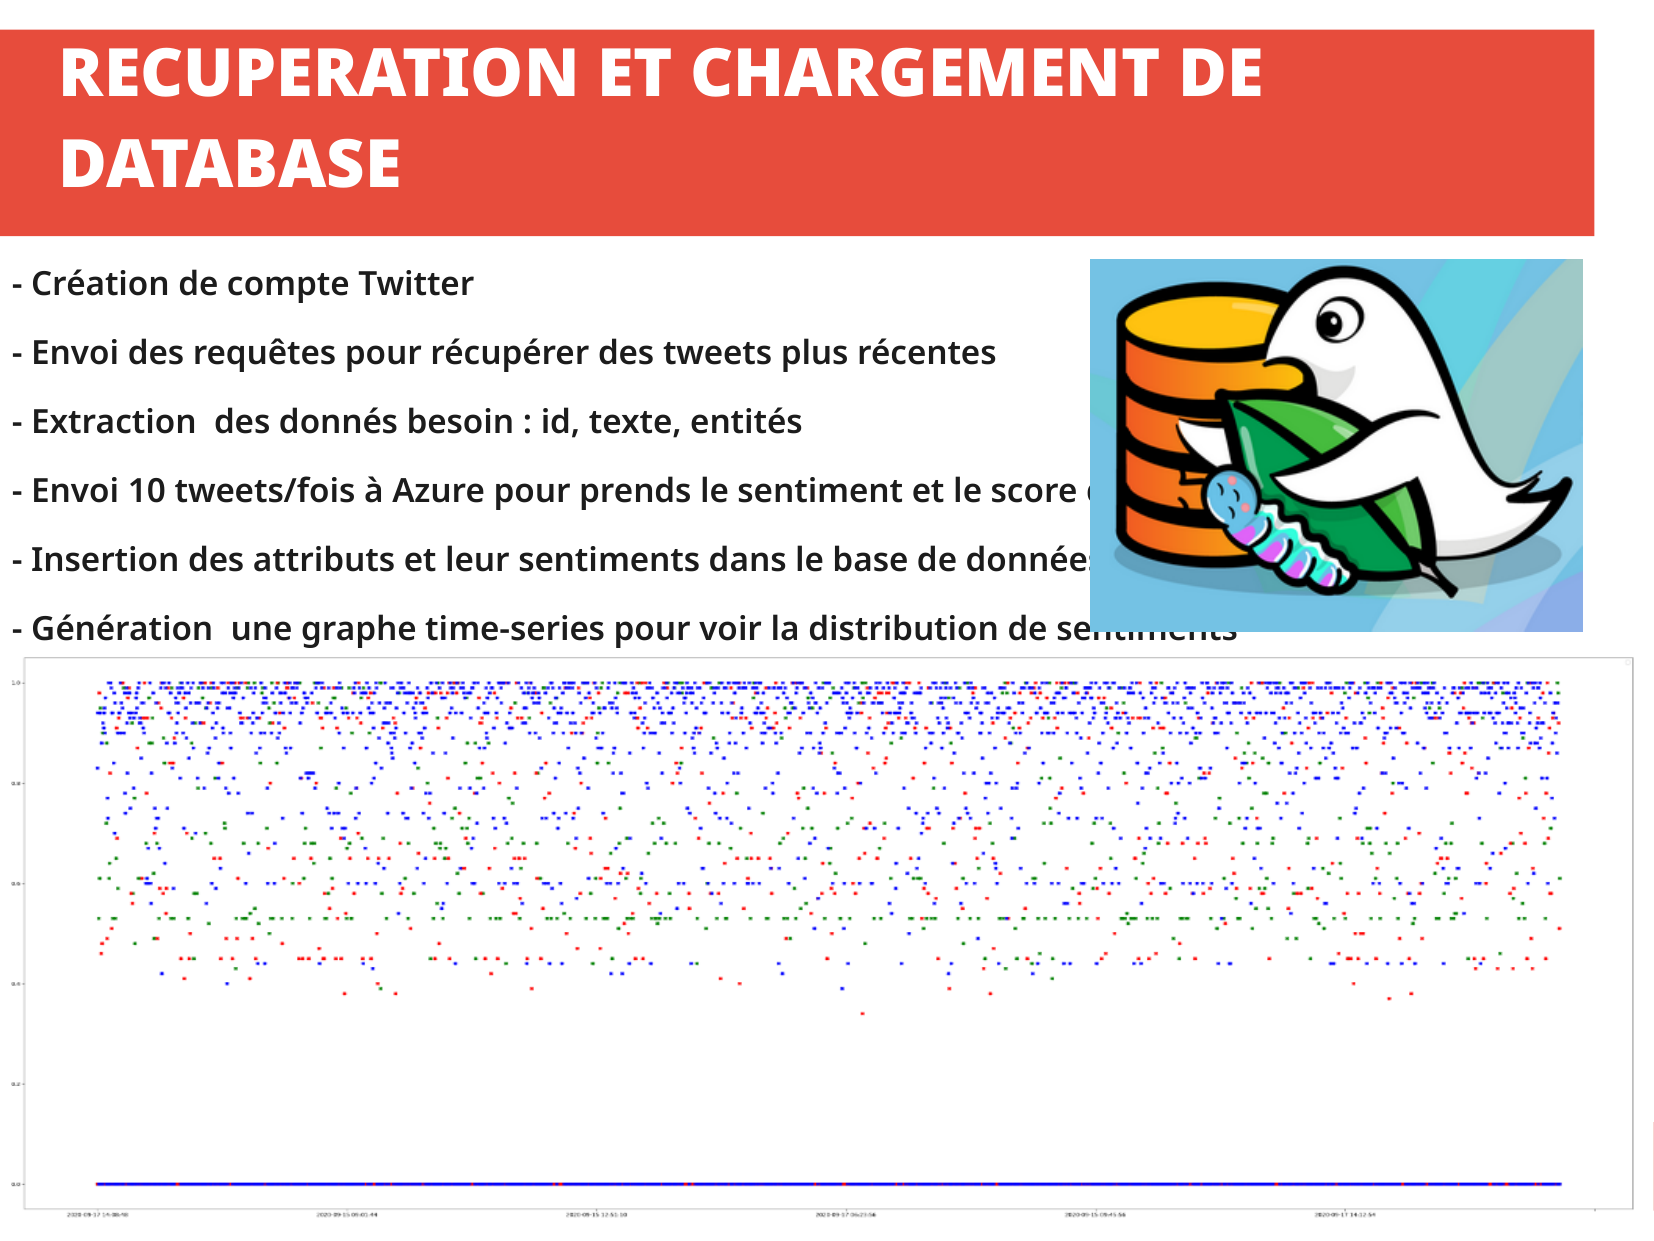

RECUPERATION ET CHARGEMENT DE DATABASE
# - Création de compte Twitter
- Envoi des requêtes pour récupérer des tweets plus récentes
- Extraction des donnés besoin : id, texte, entités
- Envoi 10 tweets/fois à Azure pour prends le sentiment et le score de confiance
- Insertion des attributs et leur sentiments dans le base de données mongodb.
- Génération une graphe time-series pour voir la distribution de sentiments
4